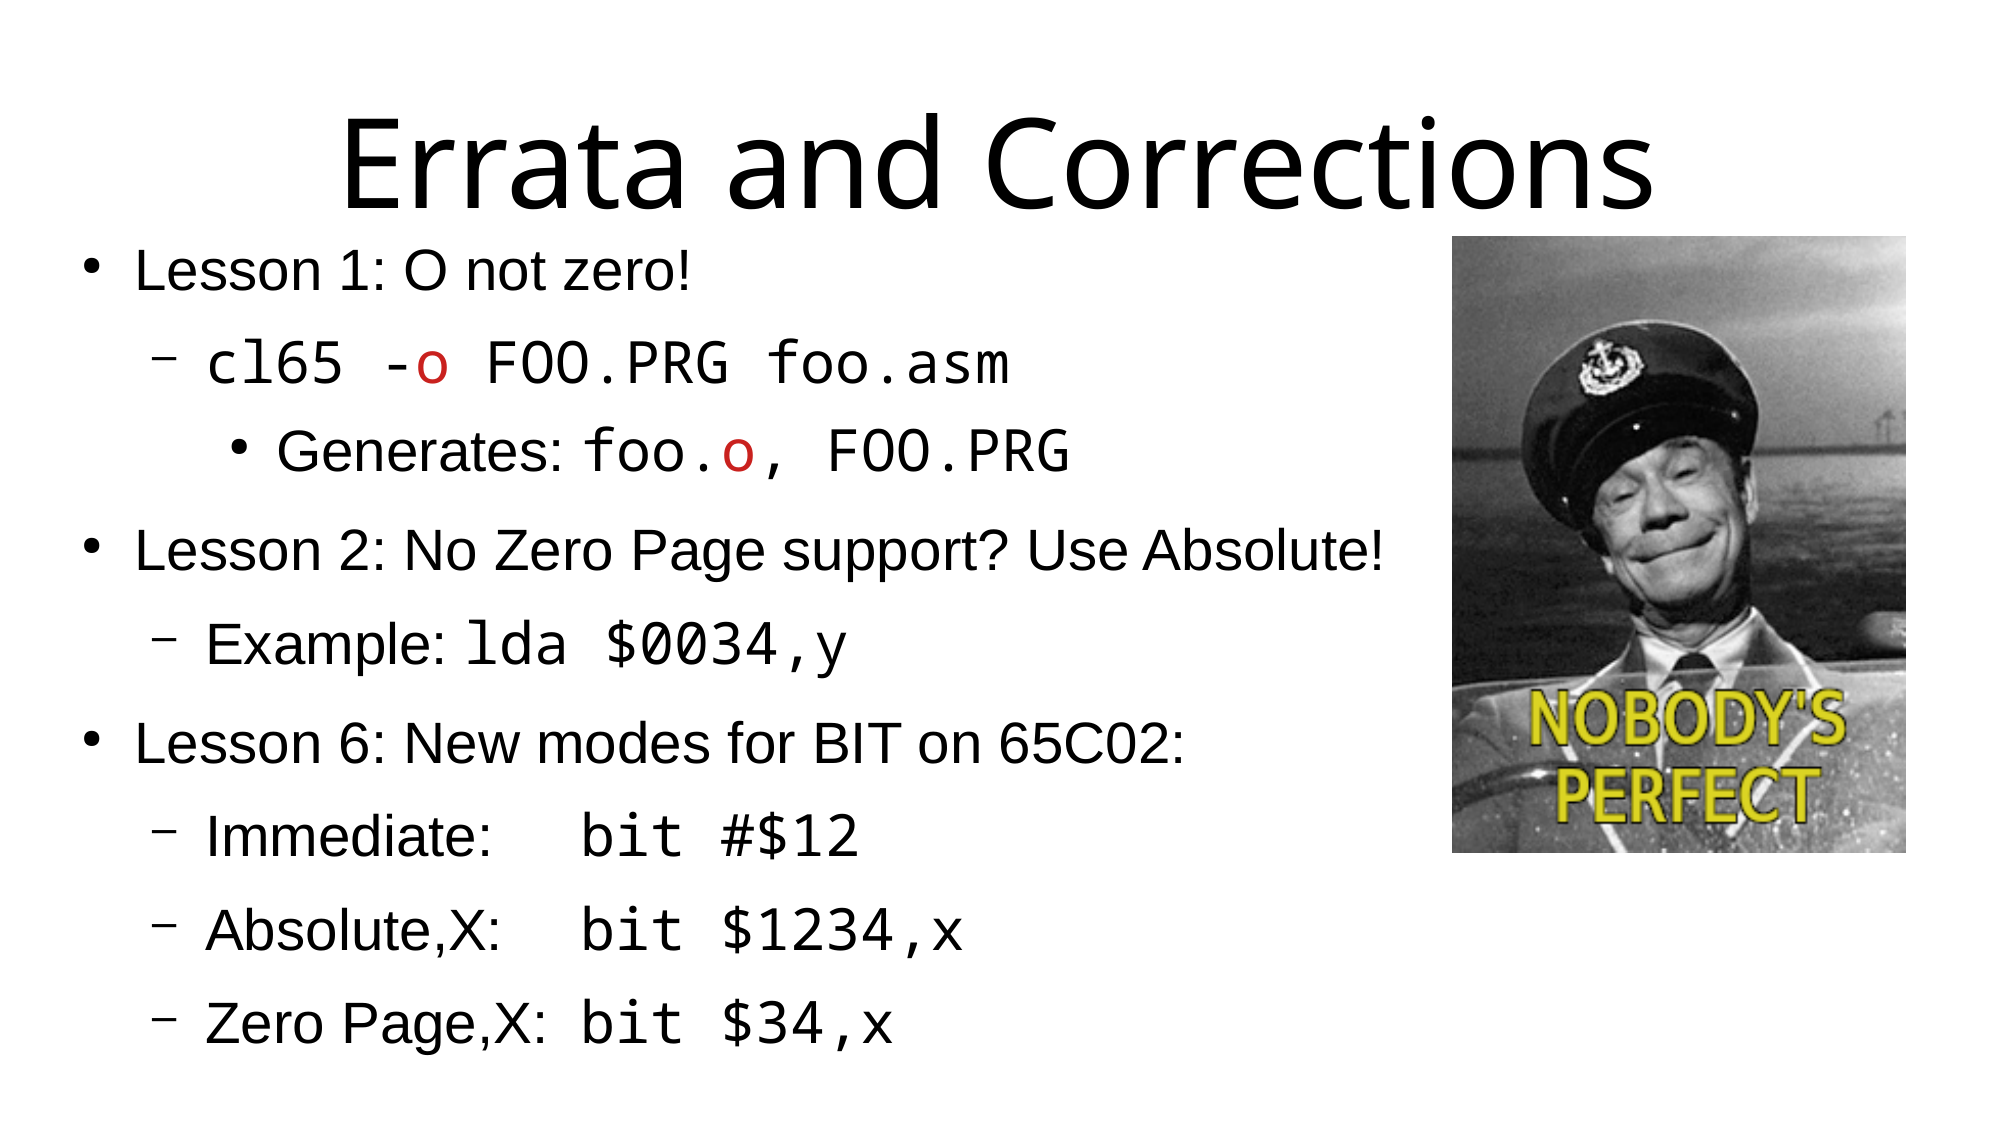

Errata and Corrections
# Lesson 1: O not zero!
cl65 -o FOO.PRG foo.asm
Generates: foo.o, FOO.PRG
Lesson 2: No Zero Page support? Use Absolute!
Example: lda $0034,y
Lesson 6: New modes for BIT on 65C02:
Immediate: 	bit #$12
Absolute,X:		bit $1234,x
Zero Page,X:	bit $34,x